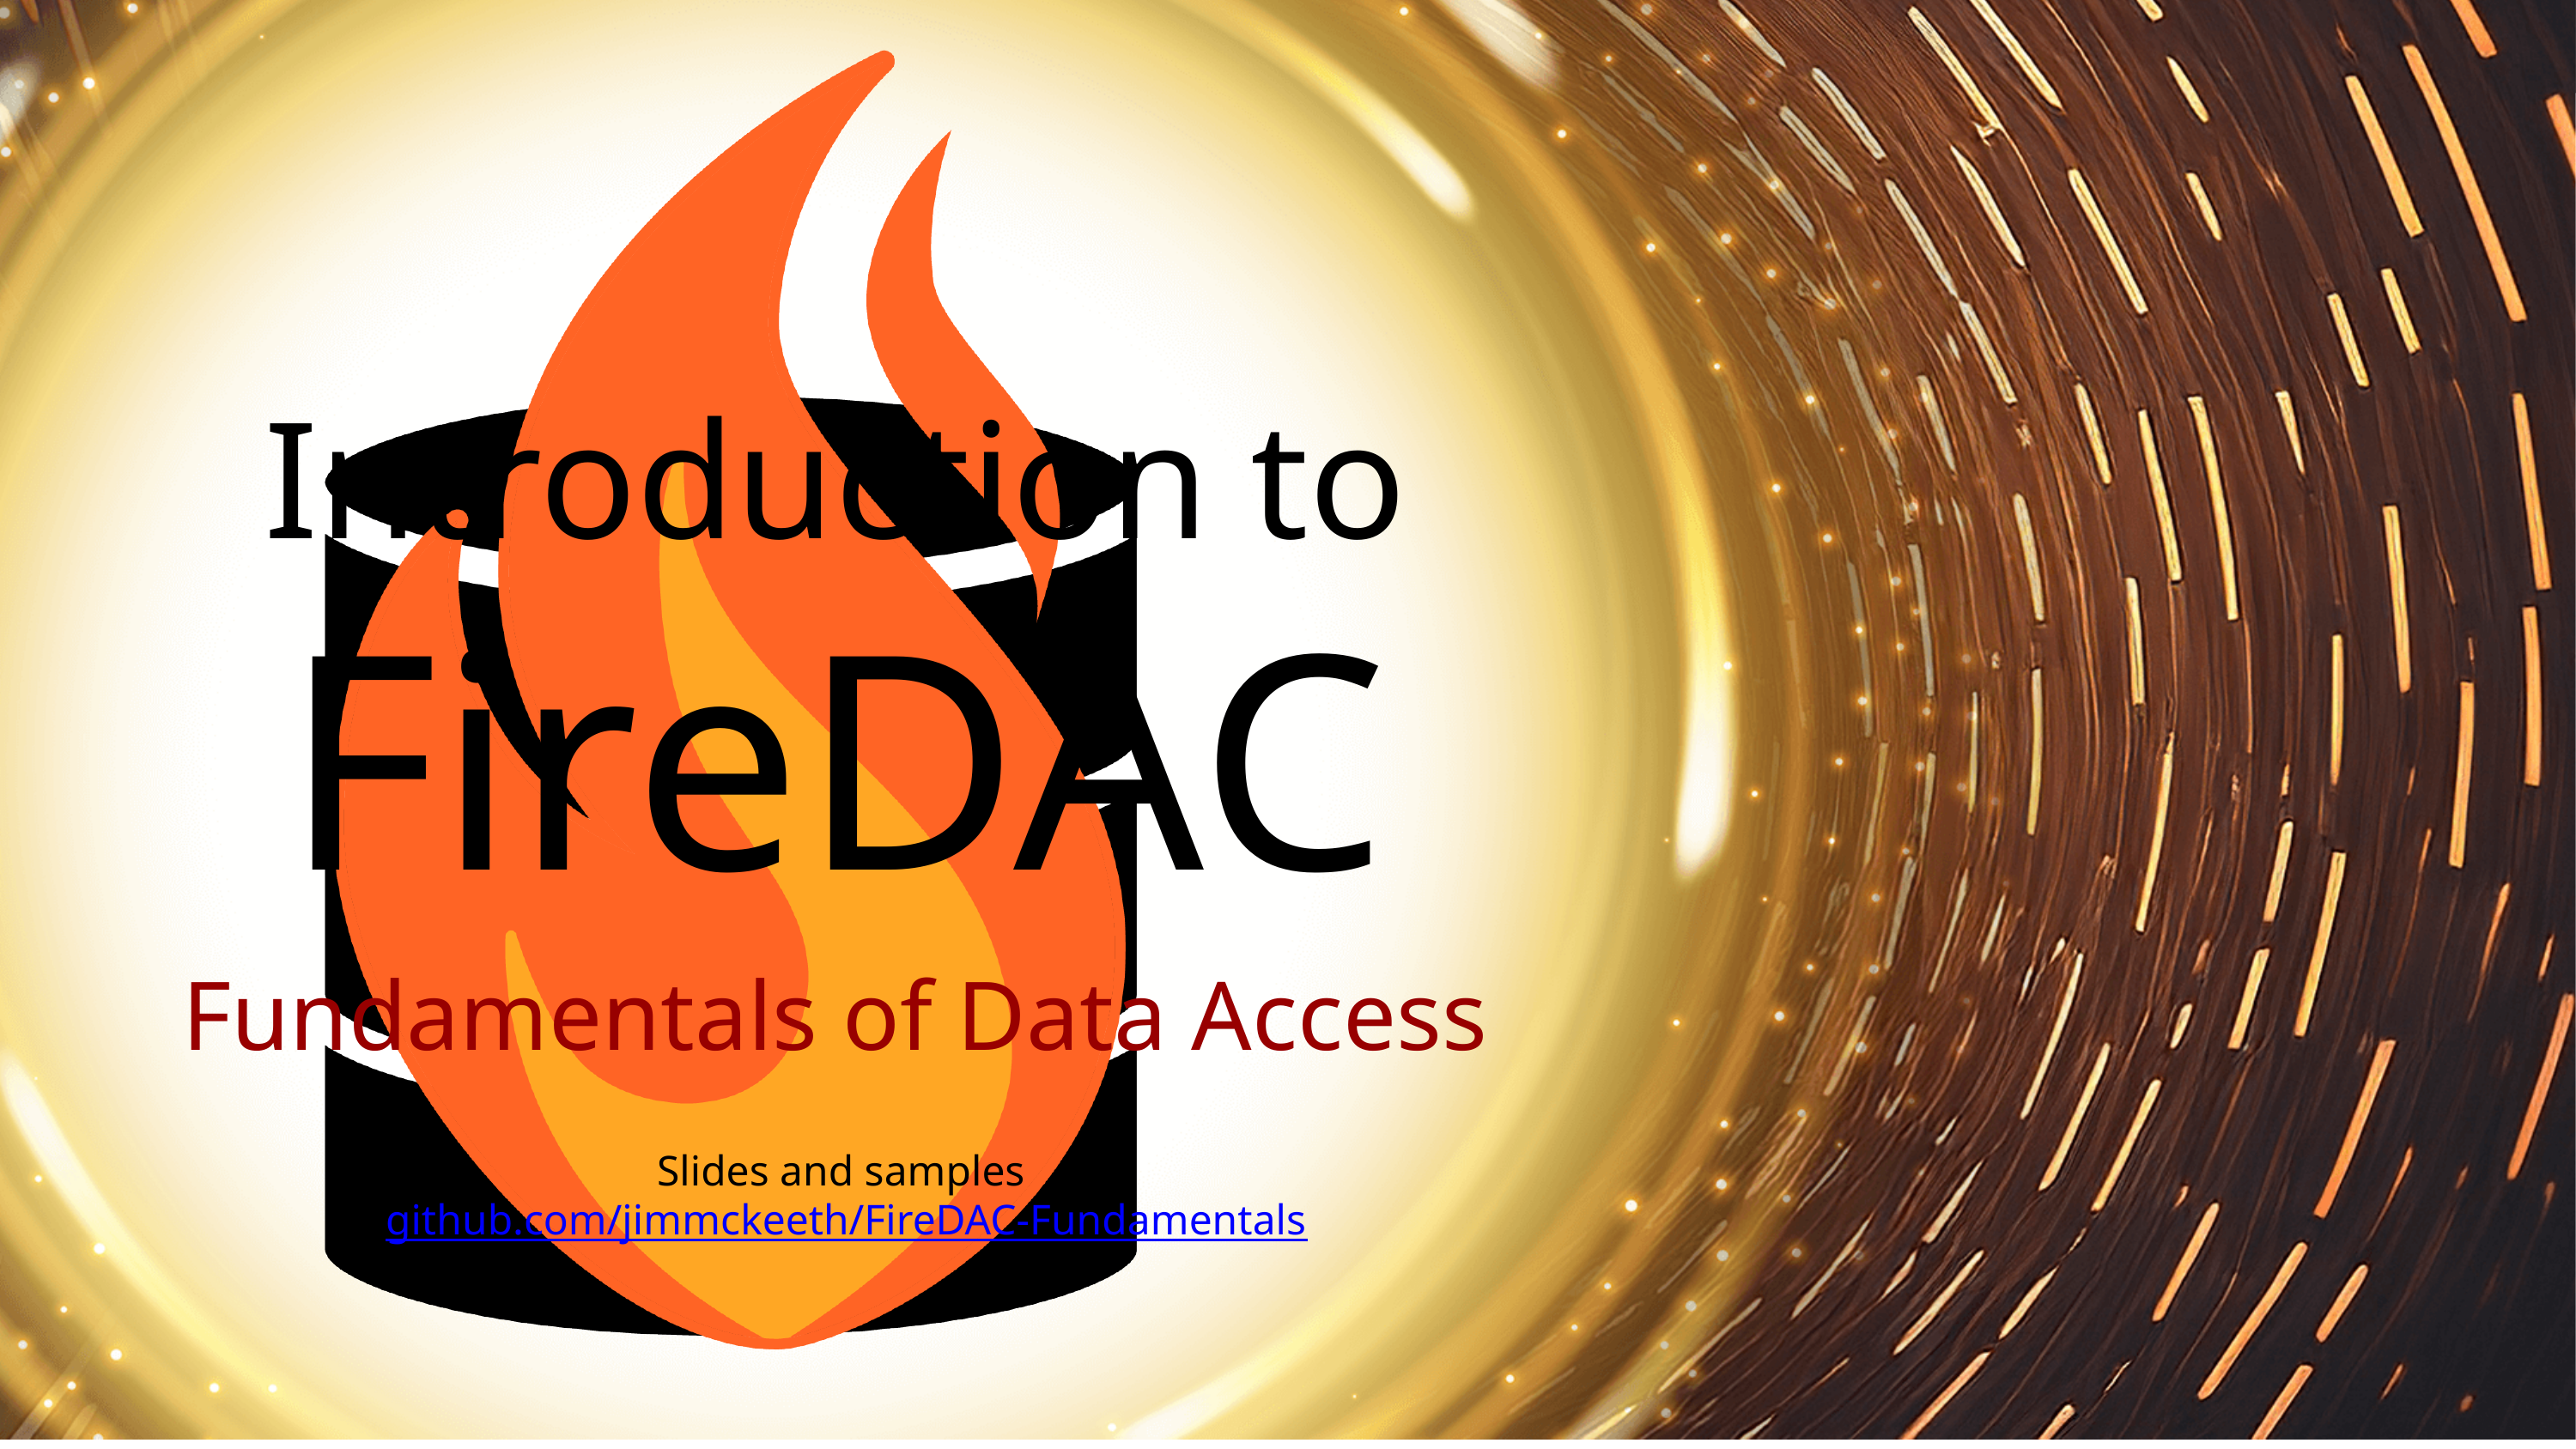

Introduction to FireDAC
Fundamentals of Data Access
Slides and samples github.com/jimmckeeth/FireDAC-Fundamentals